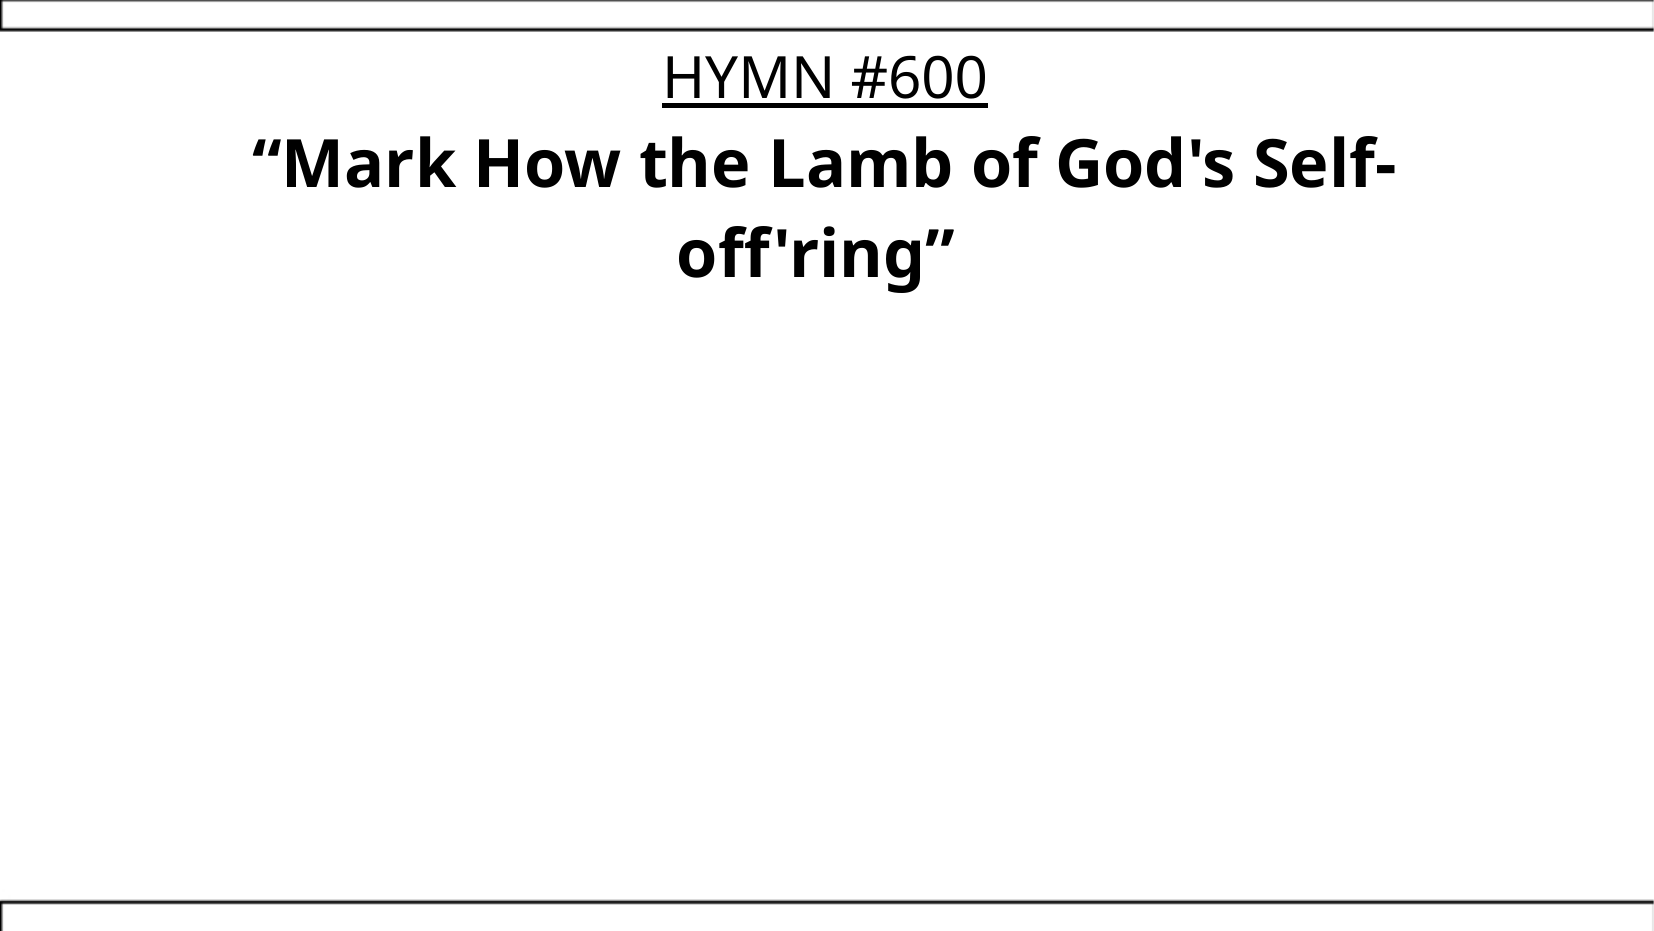

HYMN #600
“Mark How the Lamb of God's Self-off'ring”